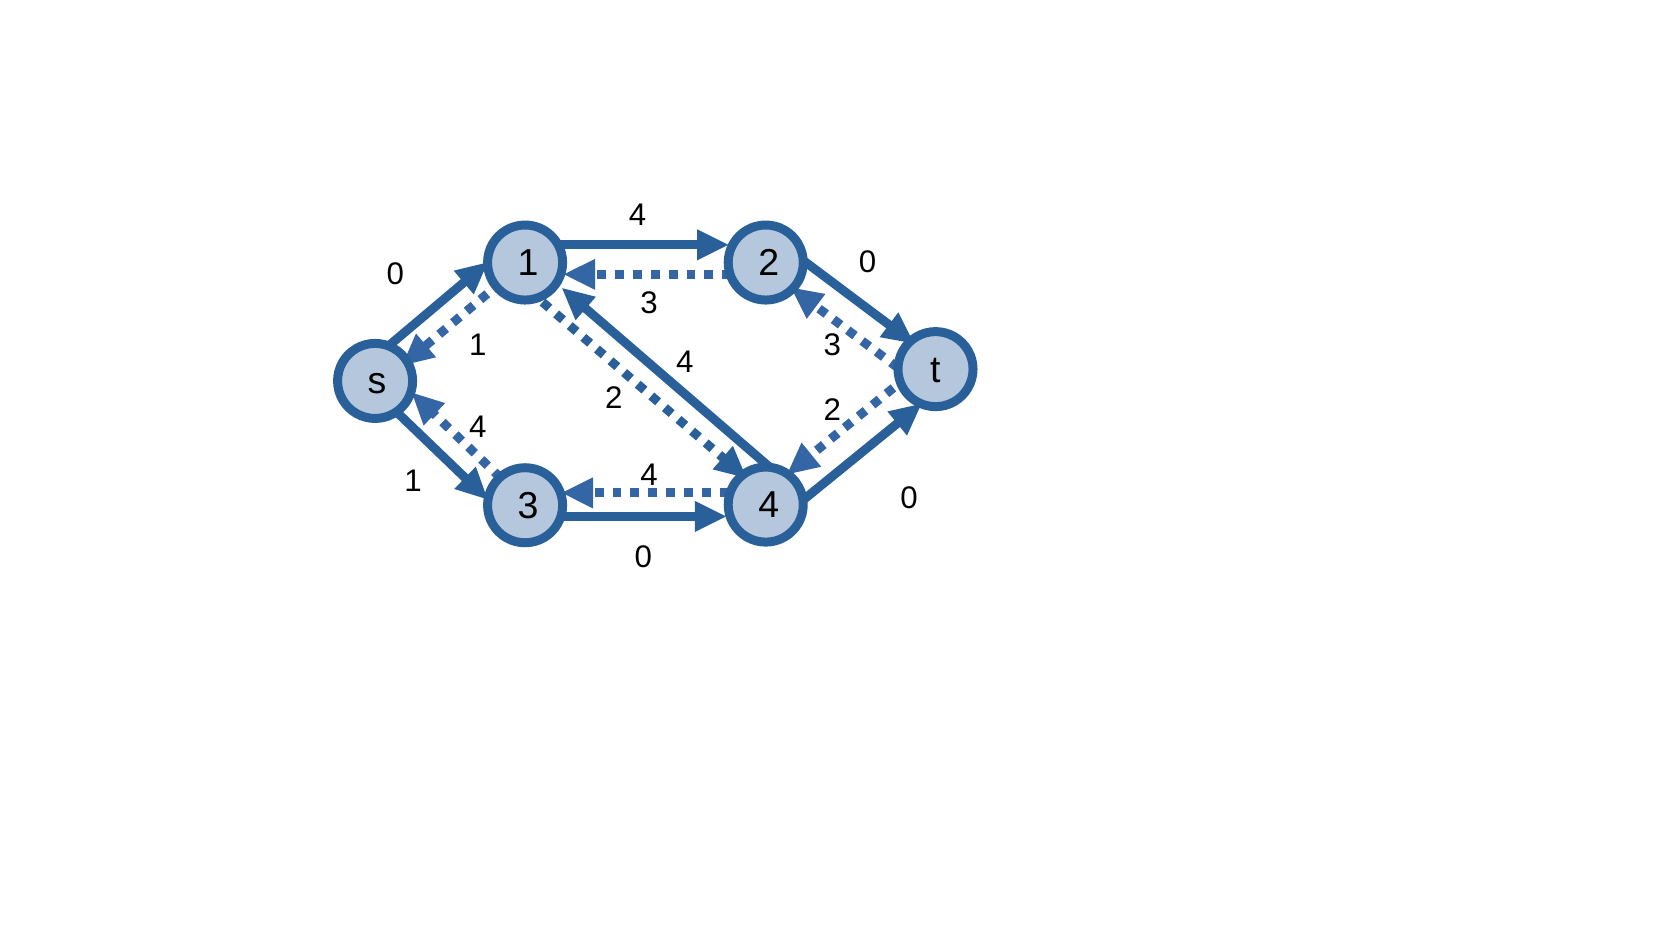

4
1
2
0
0
3
1
3
t
4
s
2
2
4
4
1
4
3
0
0